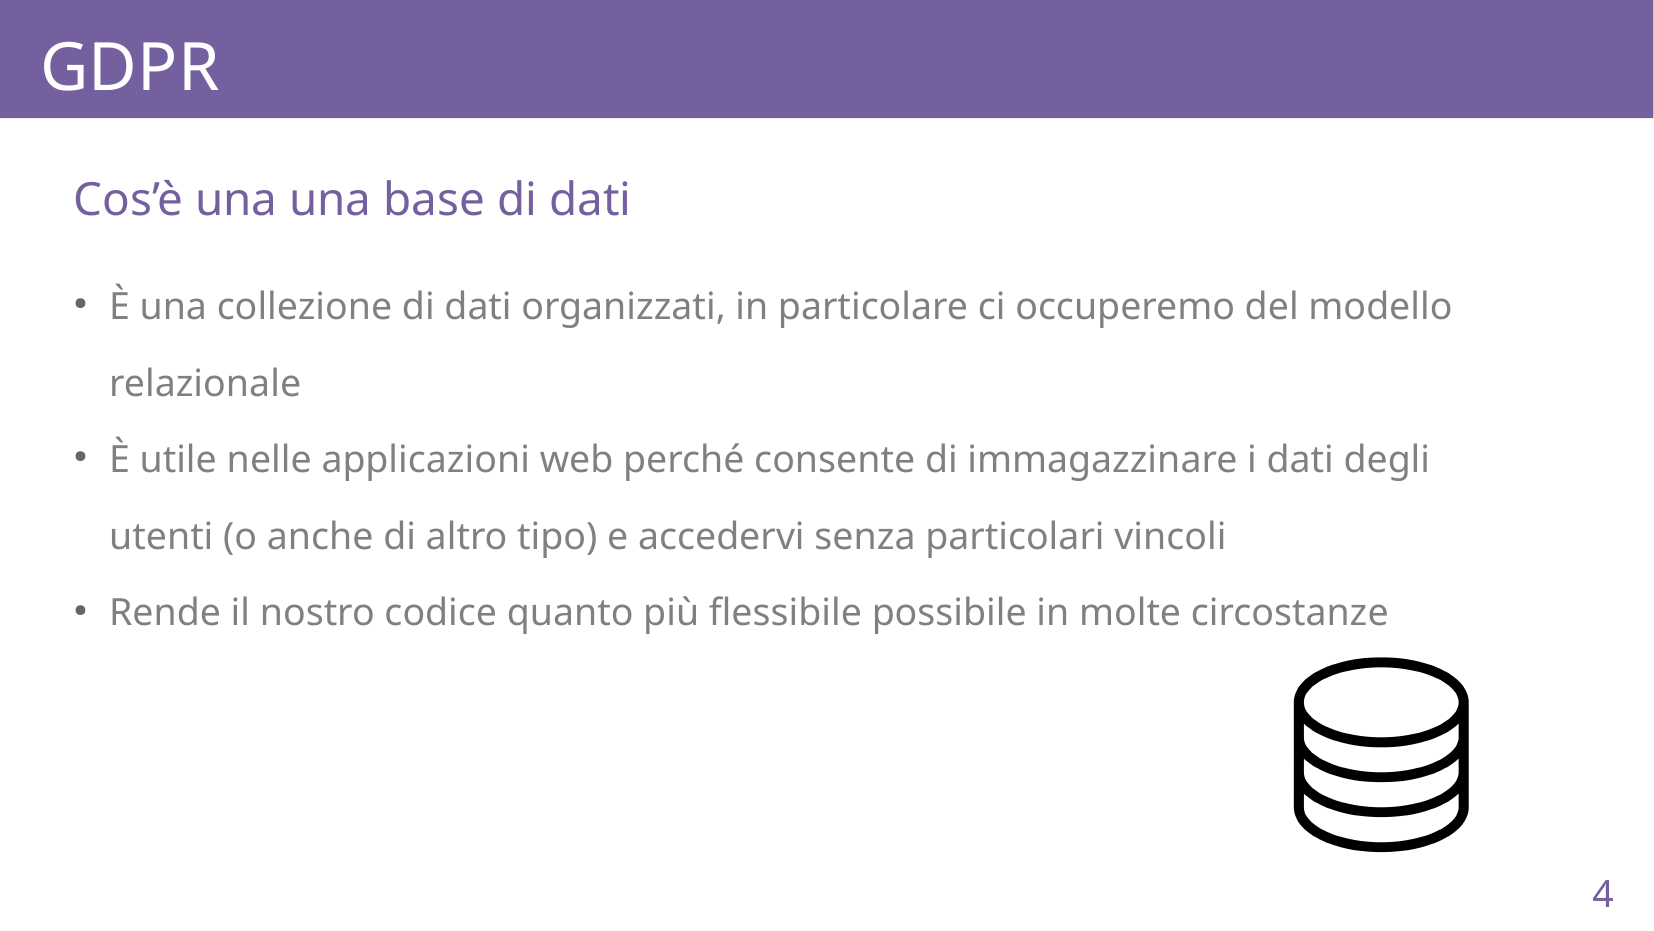

GDPR
Cos’è una una base di dati
È una collezione di dati organizzati, in particolare ci occuperemo del modello
relazionale
È utile nelle applicazioni web perché consente di immagazzinare i dati degli
utenti (o anche di altro tipo) e accedervi senza particolari vincoli
Rende il nostro codice quanto più flessibile possibile in molte circostanze